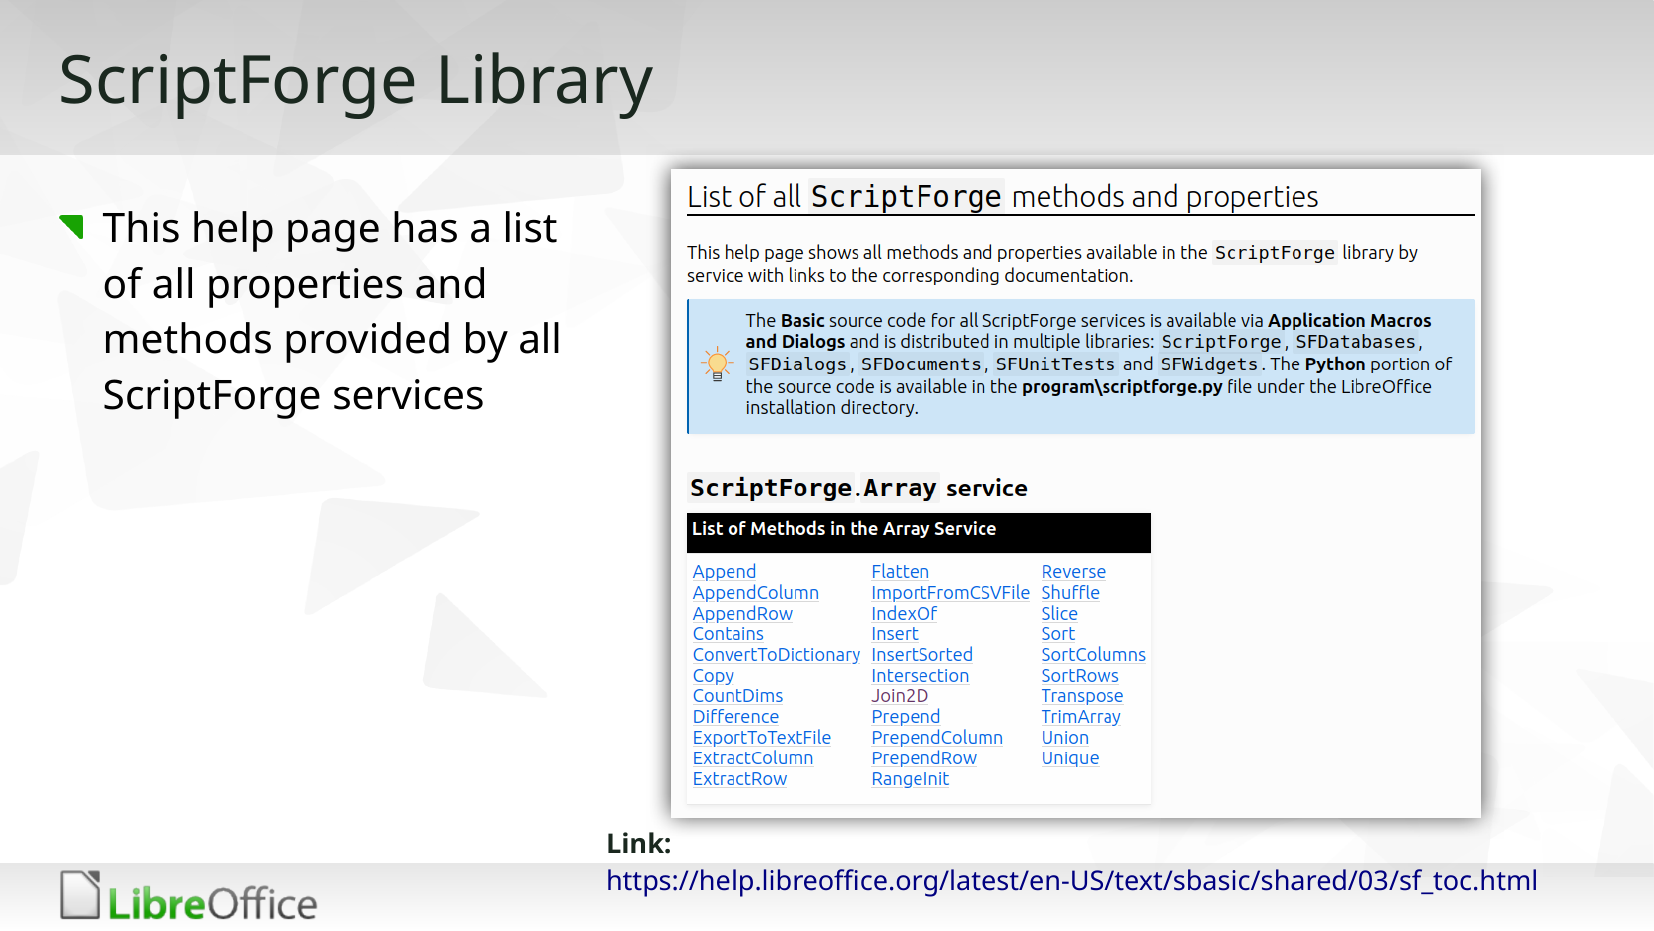

# ScriptForge Library
This help page has a list of all properties and methods provided by all ScriptForge services
Link: https://help.libreoffice.org/latest/en-US/text/sbasic/shared/03/sf_toc.html